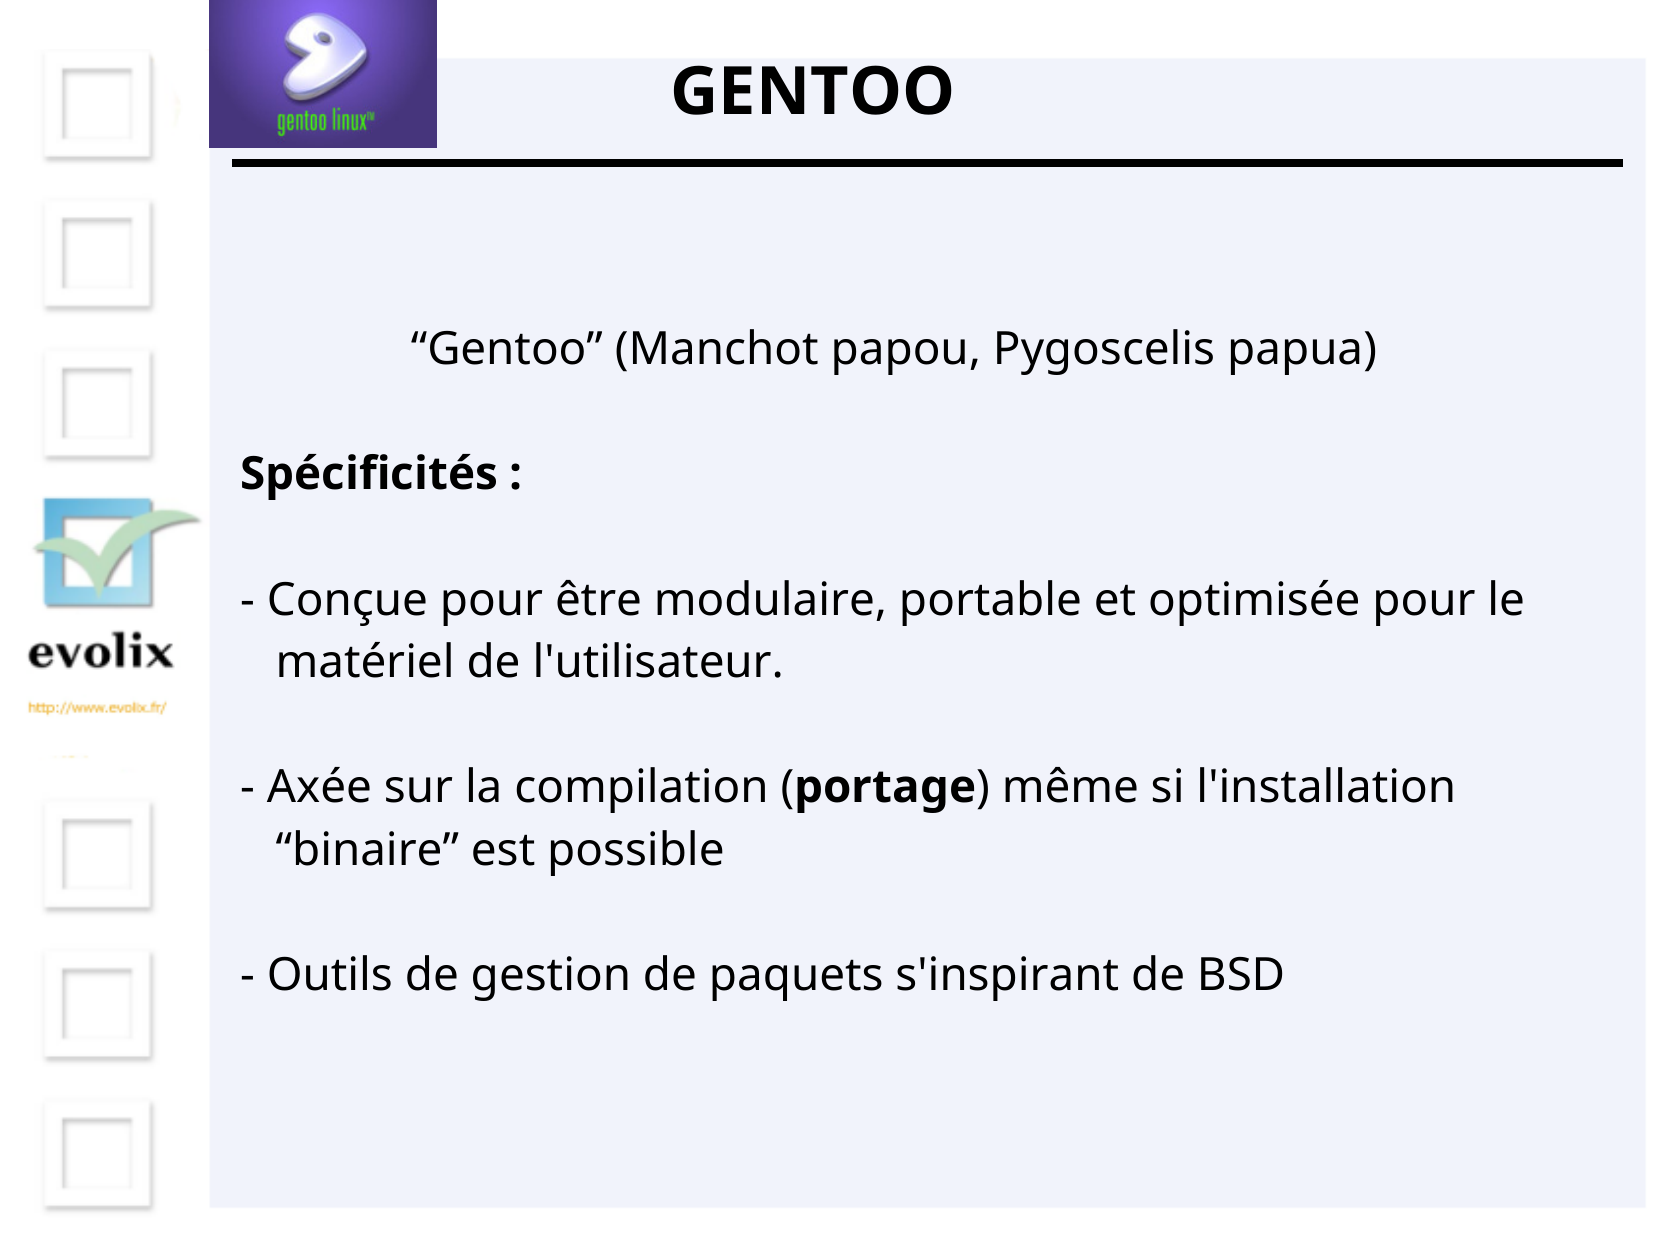

# GENTOO
“Gentoo” (Manchot papou, Pygoscelis papua)
Spécificités :
- Conçue pour être modulaire, portable et optimisée pour le matériel de l'utilisateur.
- Axée sur la compilation (portage) même si l'installation “binaire” est possible
- Outils de gestion de paquets s'inspirant de BSD